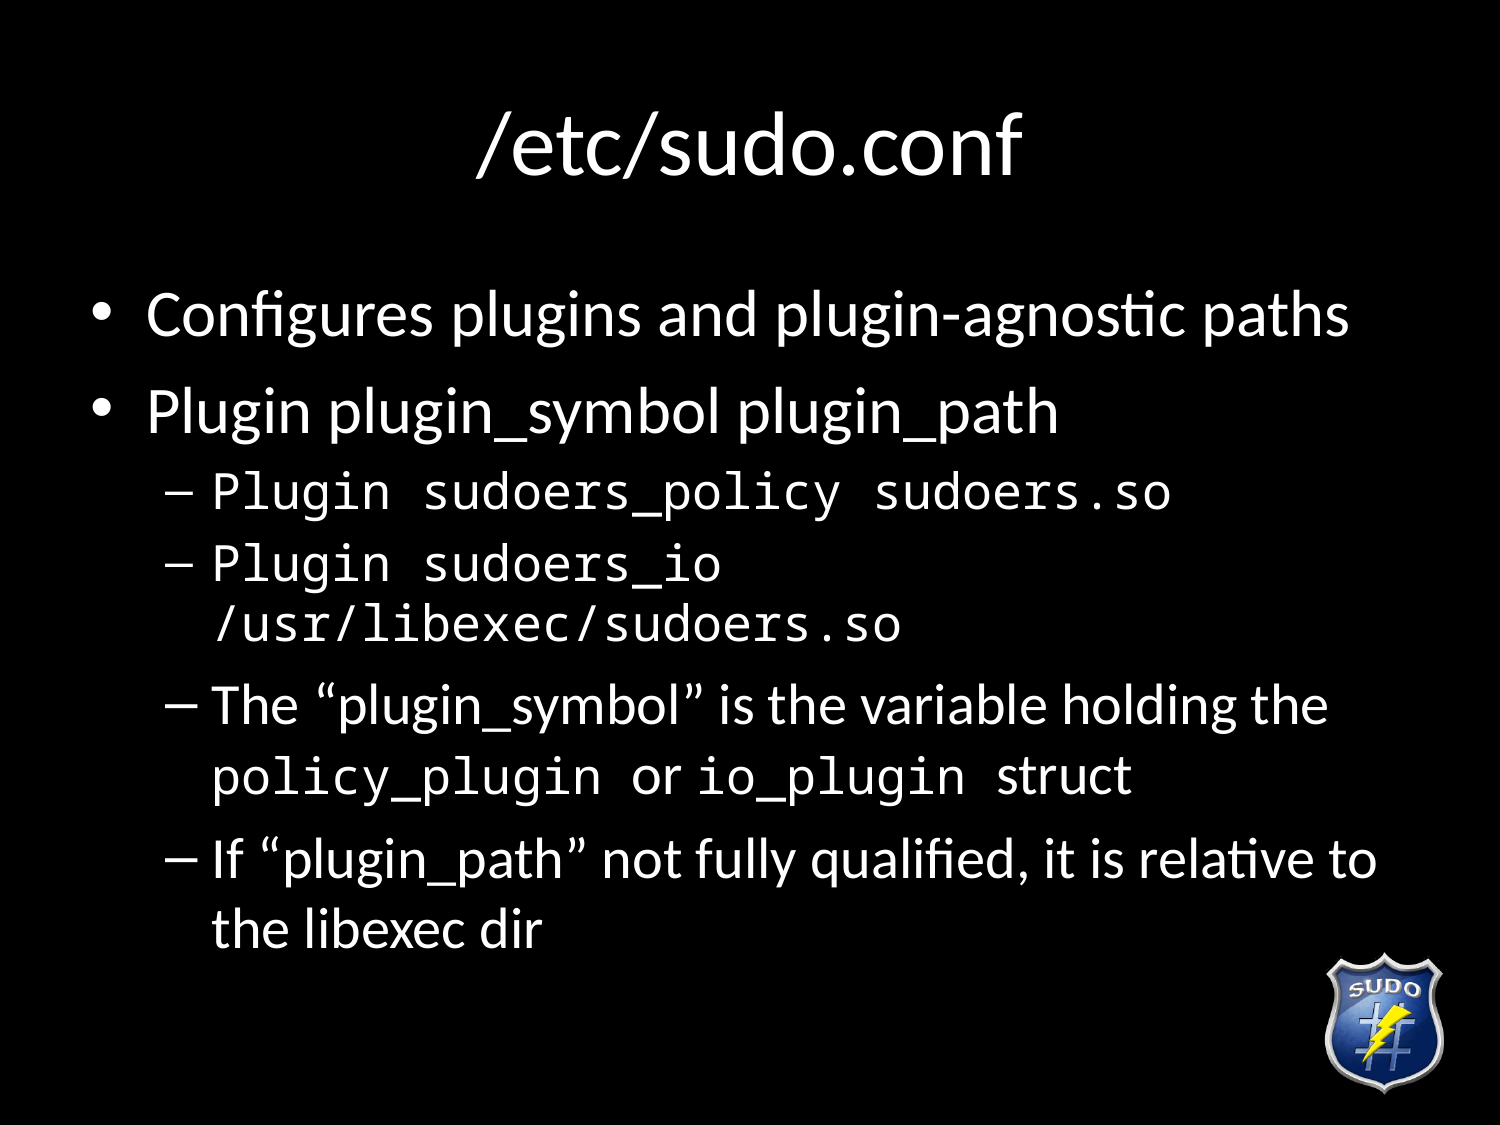

# /etc/sudo.conf
Configures plugins and plugin-agnostic paths
Plugin plugin_symbol plugin_path
Plugin sudoers_policy sudoers.so
Plugin sudoers_io /usr/libexec/sudoers.so
The “plugin_symbol” is the variable holding the policy_plugin or io_plugin struct
If “plugin_path” not fully qualified, it is relative to the libexec dir